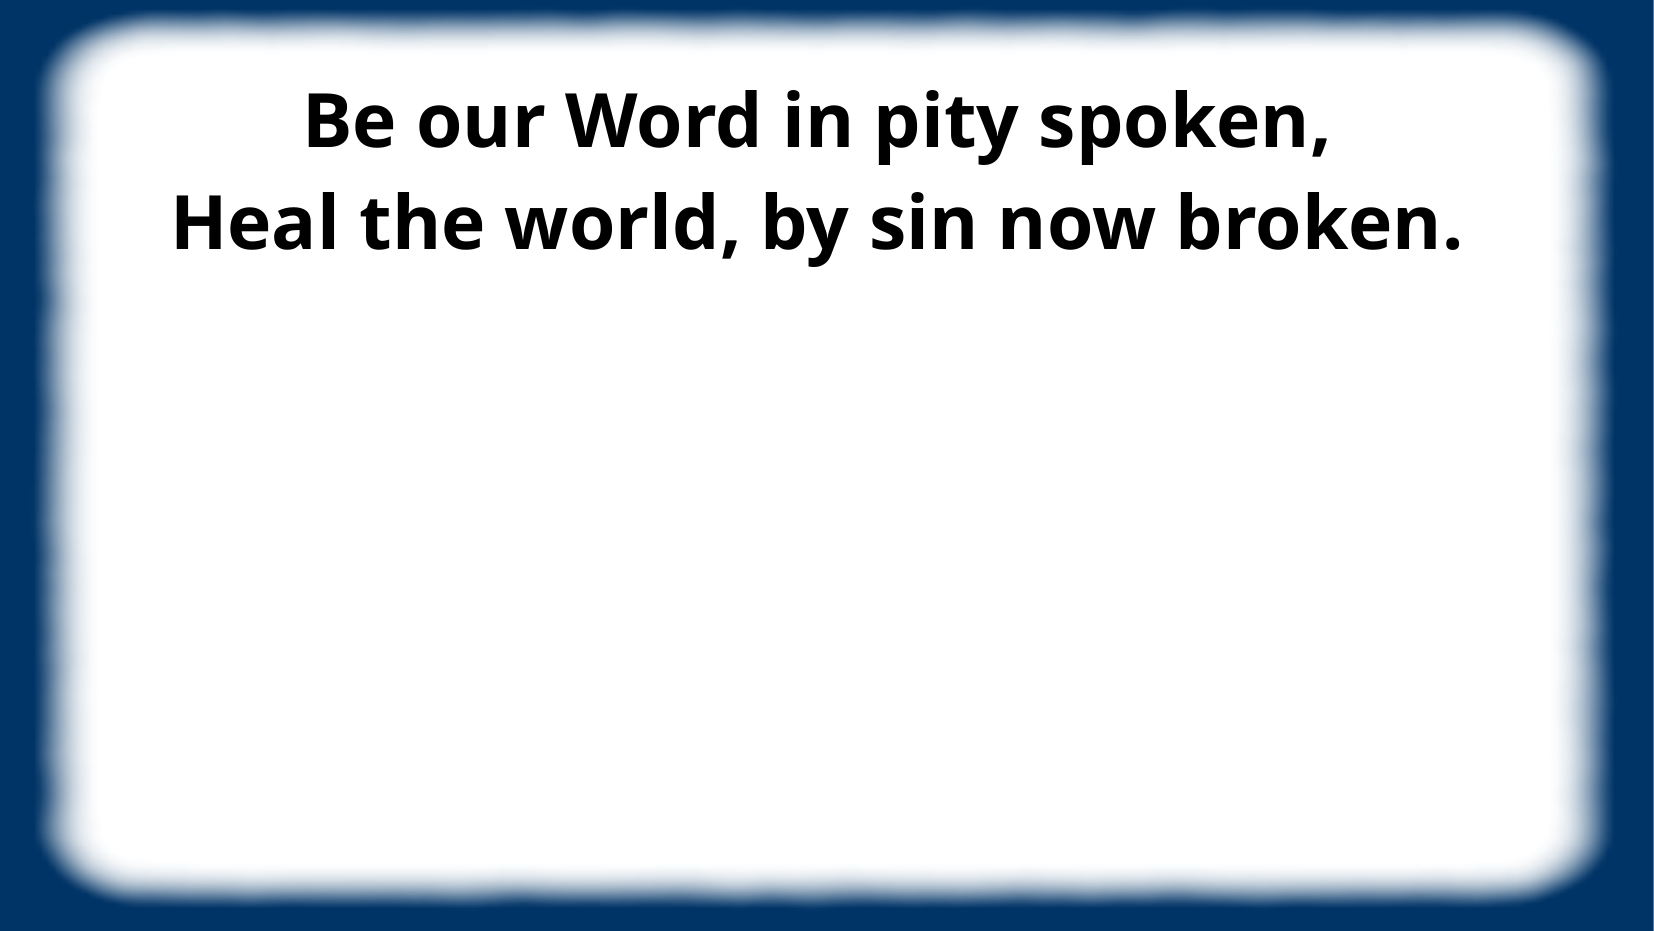

Be our Word in pity spoken,
Heal the world, by sin now broken.